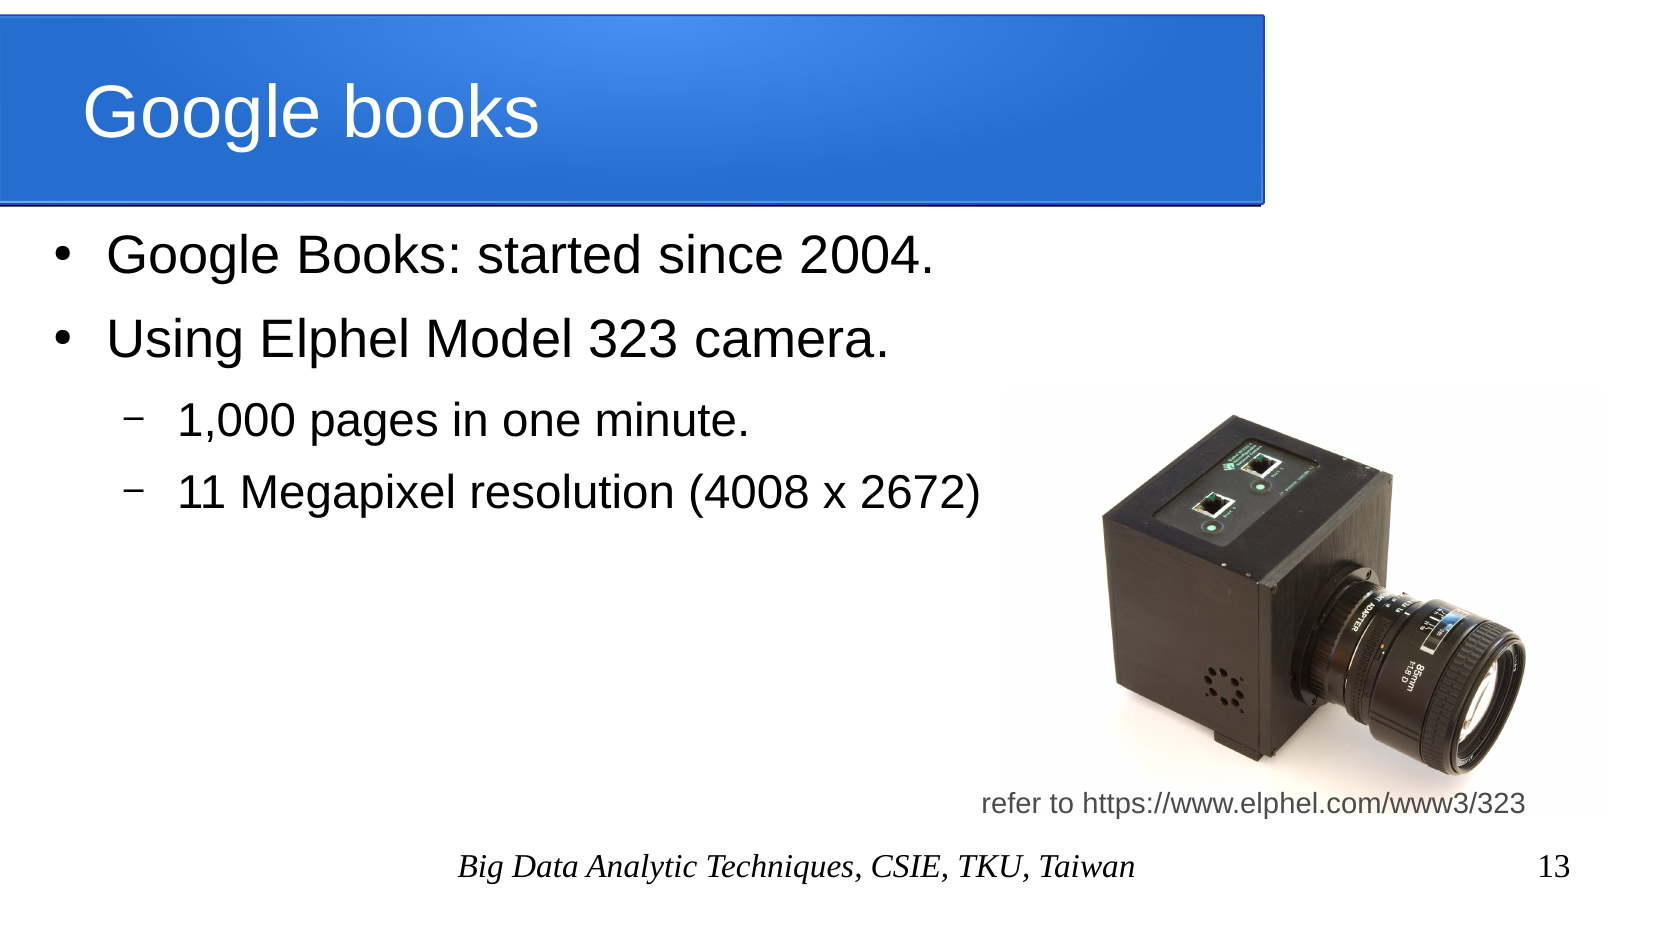

# Google books
Google Books: started since 2004.
Using Elphel Model 323 camera.
1,000 pages in one minute.
11 Megapixel resolution (4008 x 2672)
refer to https://www.elphel.com/www3/323
Big Data Analytic Techniques, CSIE, TKU, Taiwan
13